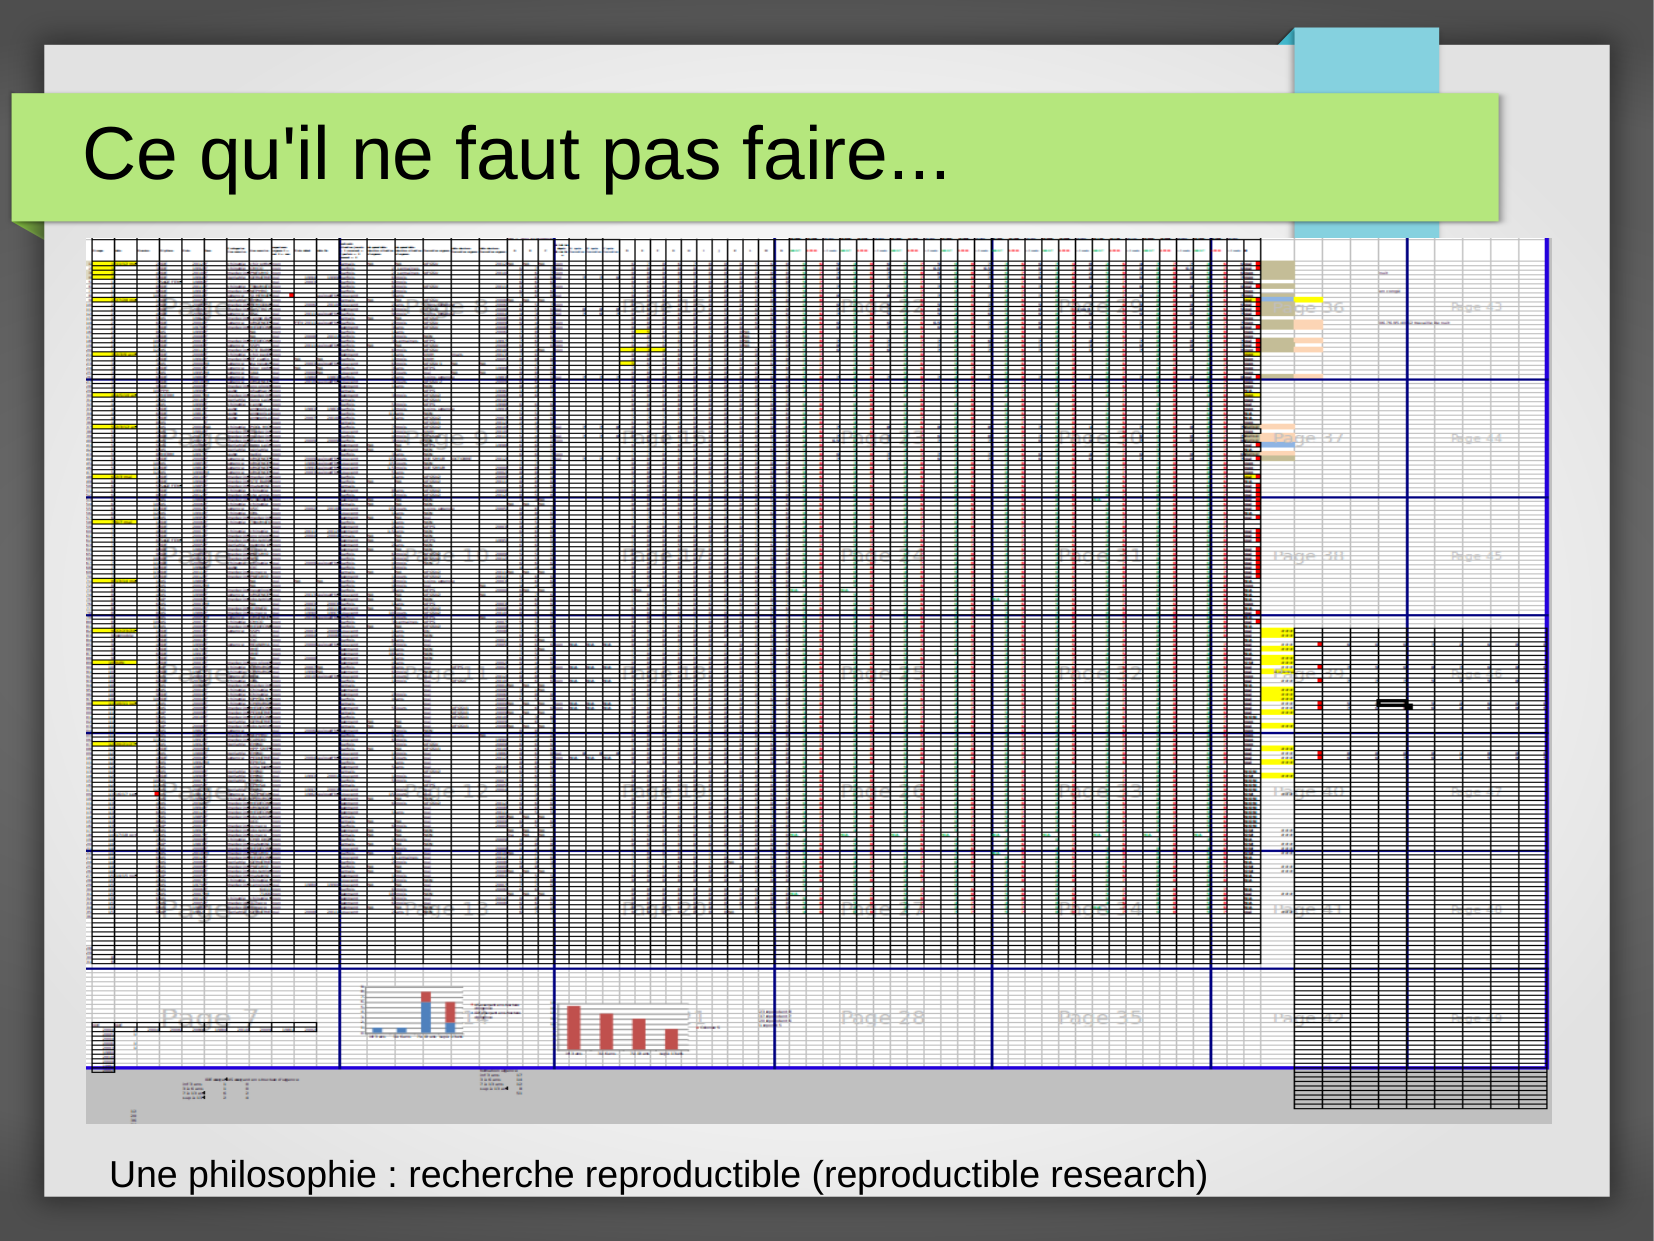

# Ce qu'il ne faut pas faire...
Une philosophie : recherche reproductible (reproductible research)